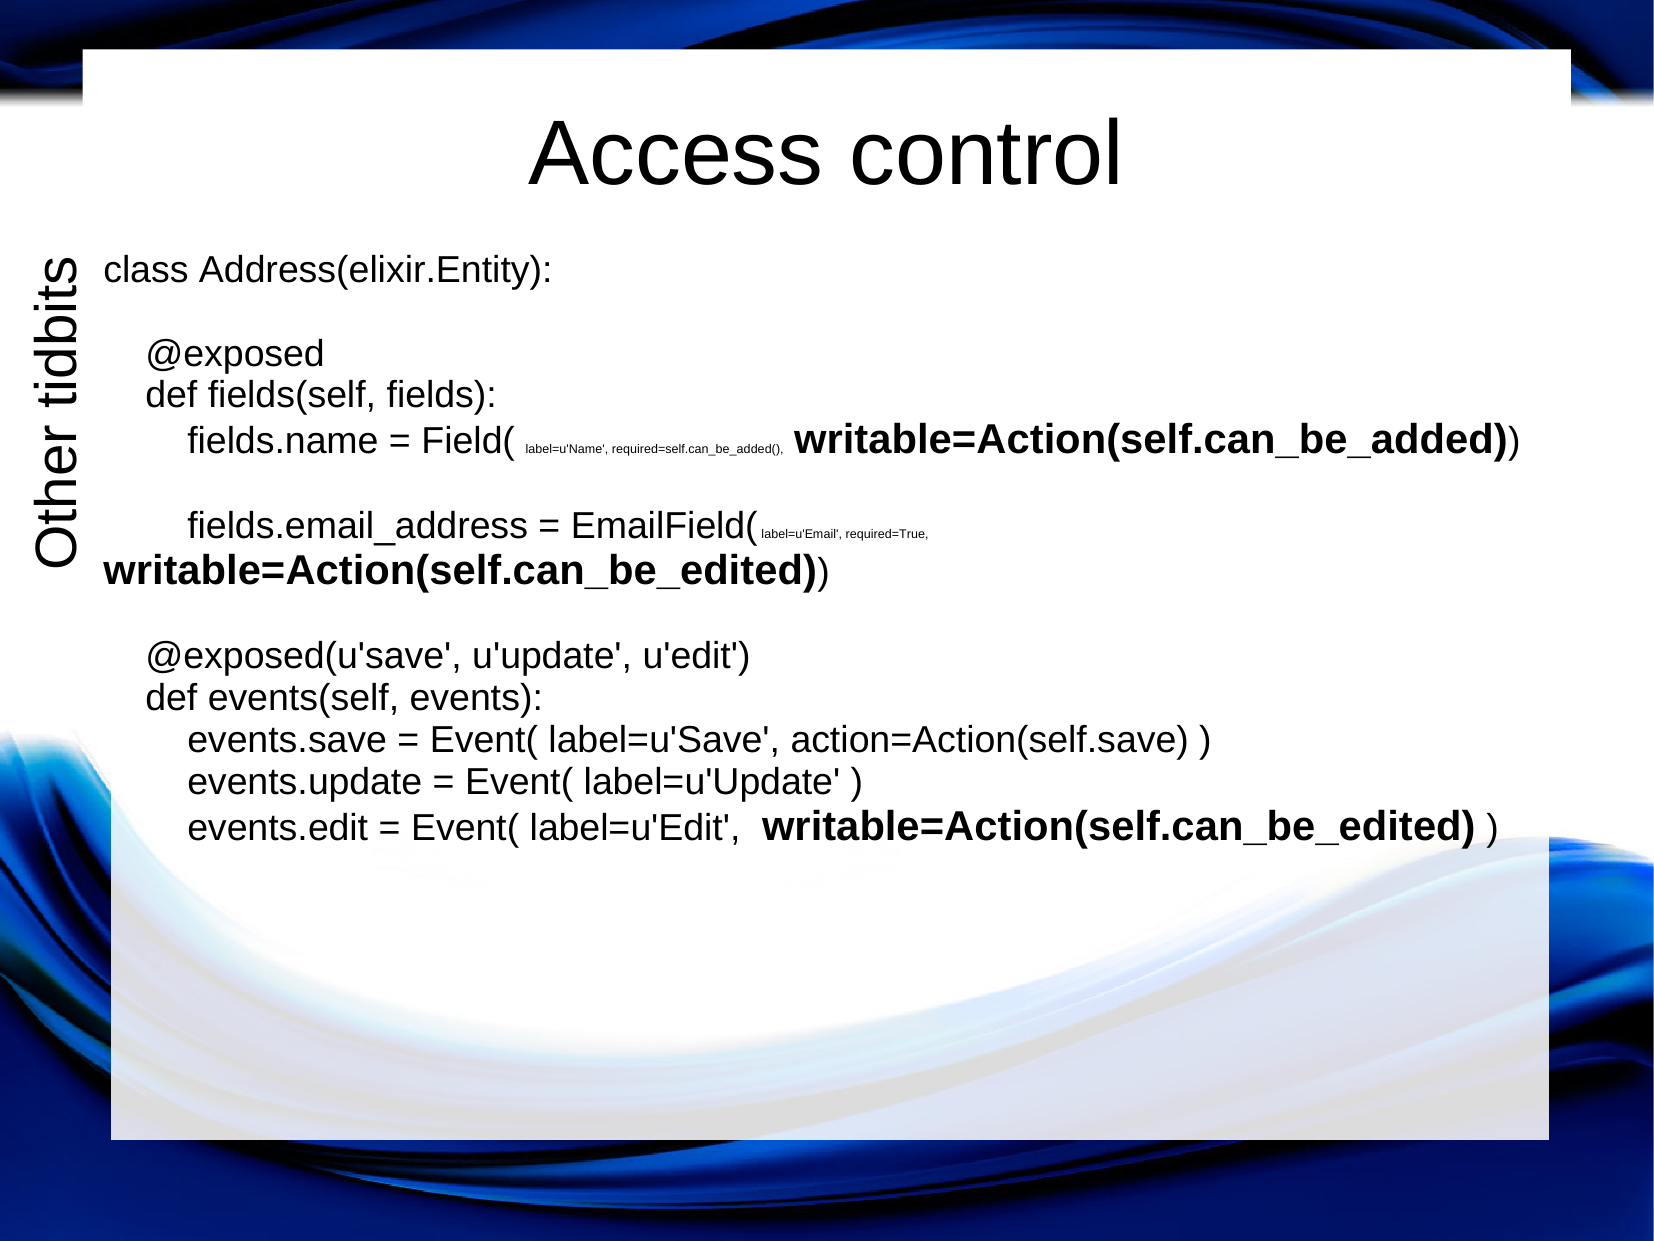

# Access control
class Address(elixir.Entity):
 @exposed
 def fields(self, fields):
 fields.name = Field( label=u'Name', required=self.can_be_added(), writable=Action(self.can_be_added))
 fields.email_address = EmailField( label=u'Email', required=True, writable=Action(self.can_be_edited))
 @exposed(u'save', u'update', u'edit')
 def events(self, events):
 events.save = Event( label=u'Save', action=Action(self.save) )
 events.update = Event( label=u'Update' )
 events.edit = Event( label=u'Edit', writable=Action(self.can_be_edited) )
Other tidbits